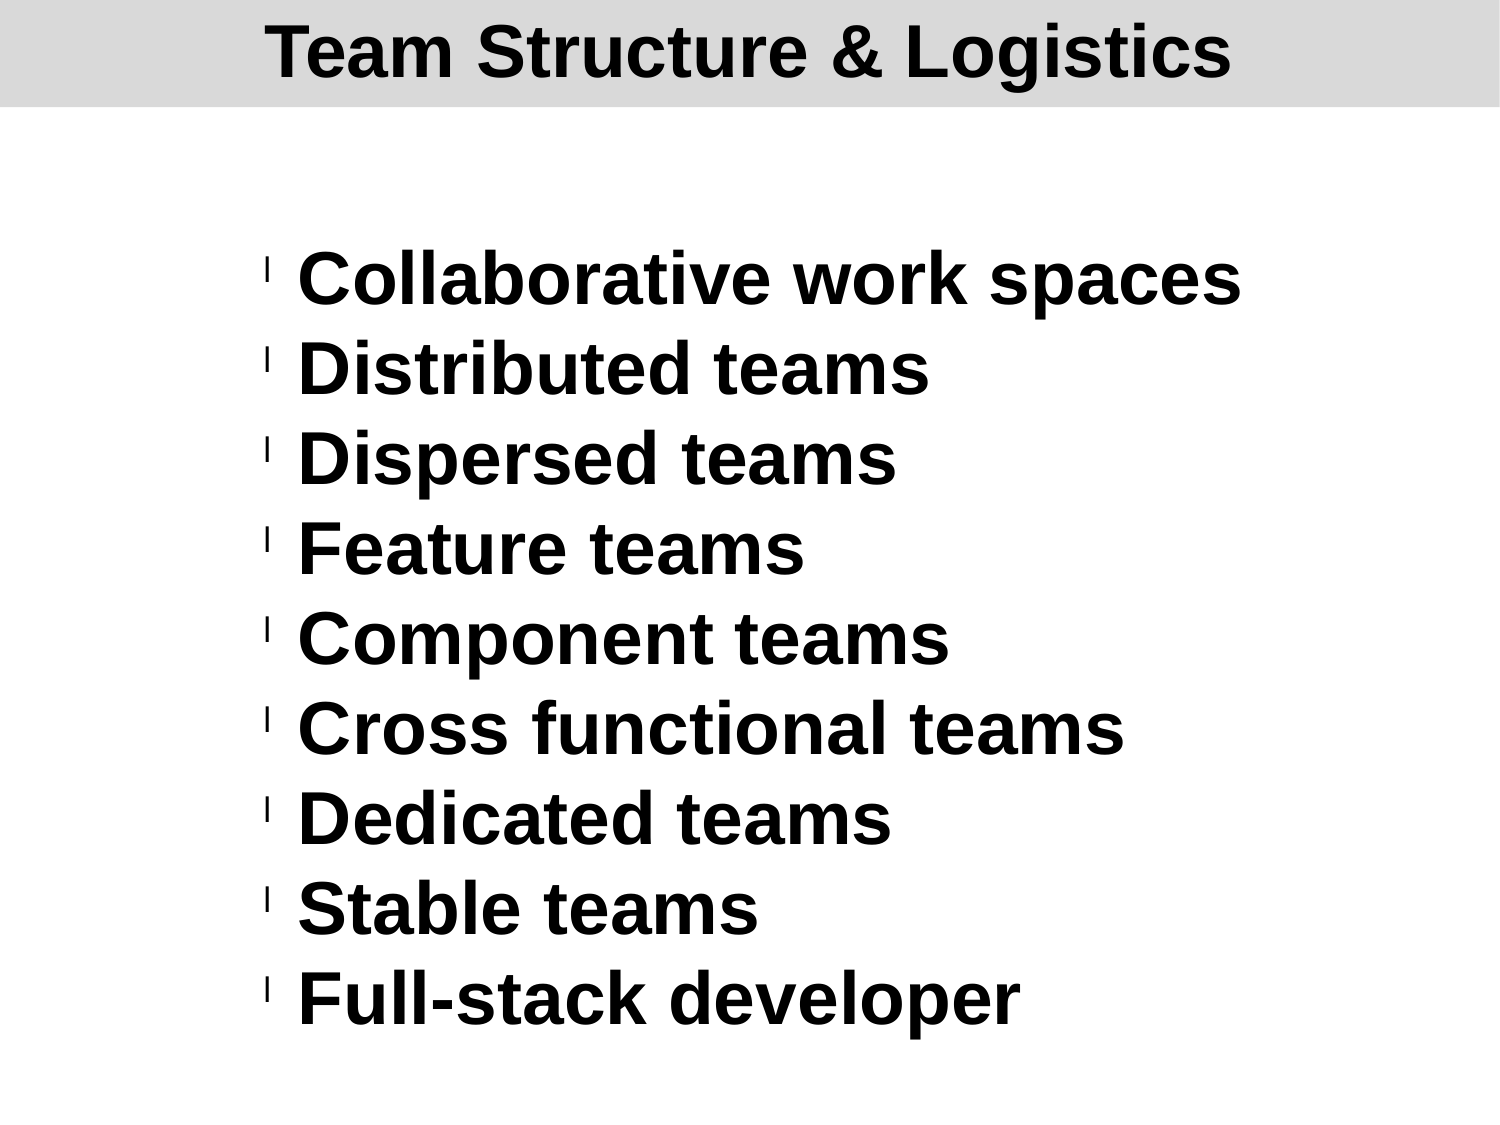

Team Structure & Logistics
Collaborative work spaces
Distributed teams
Dispersed teams
Feature teams
Component teams
Cross functional teams
Dedicated teams
Stable teams
Full-stack developer